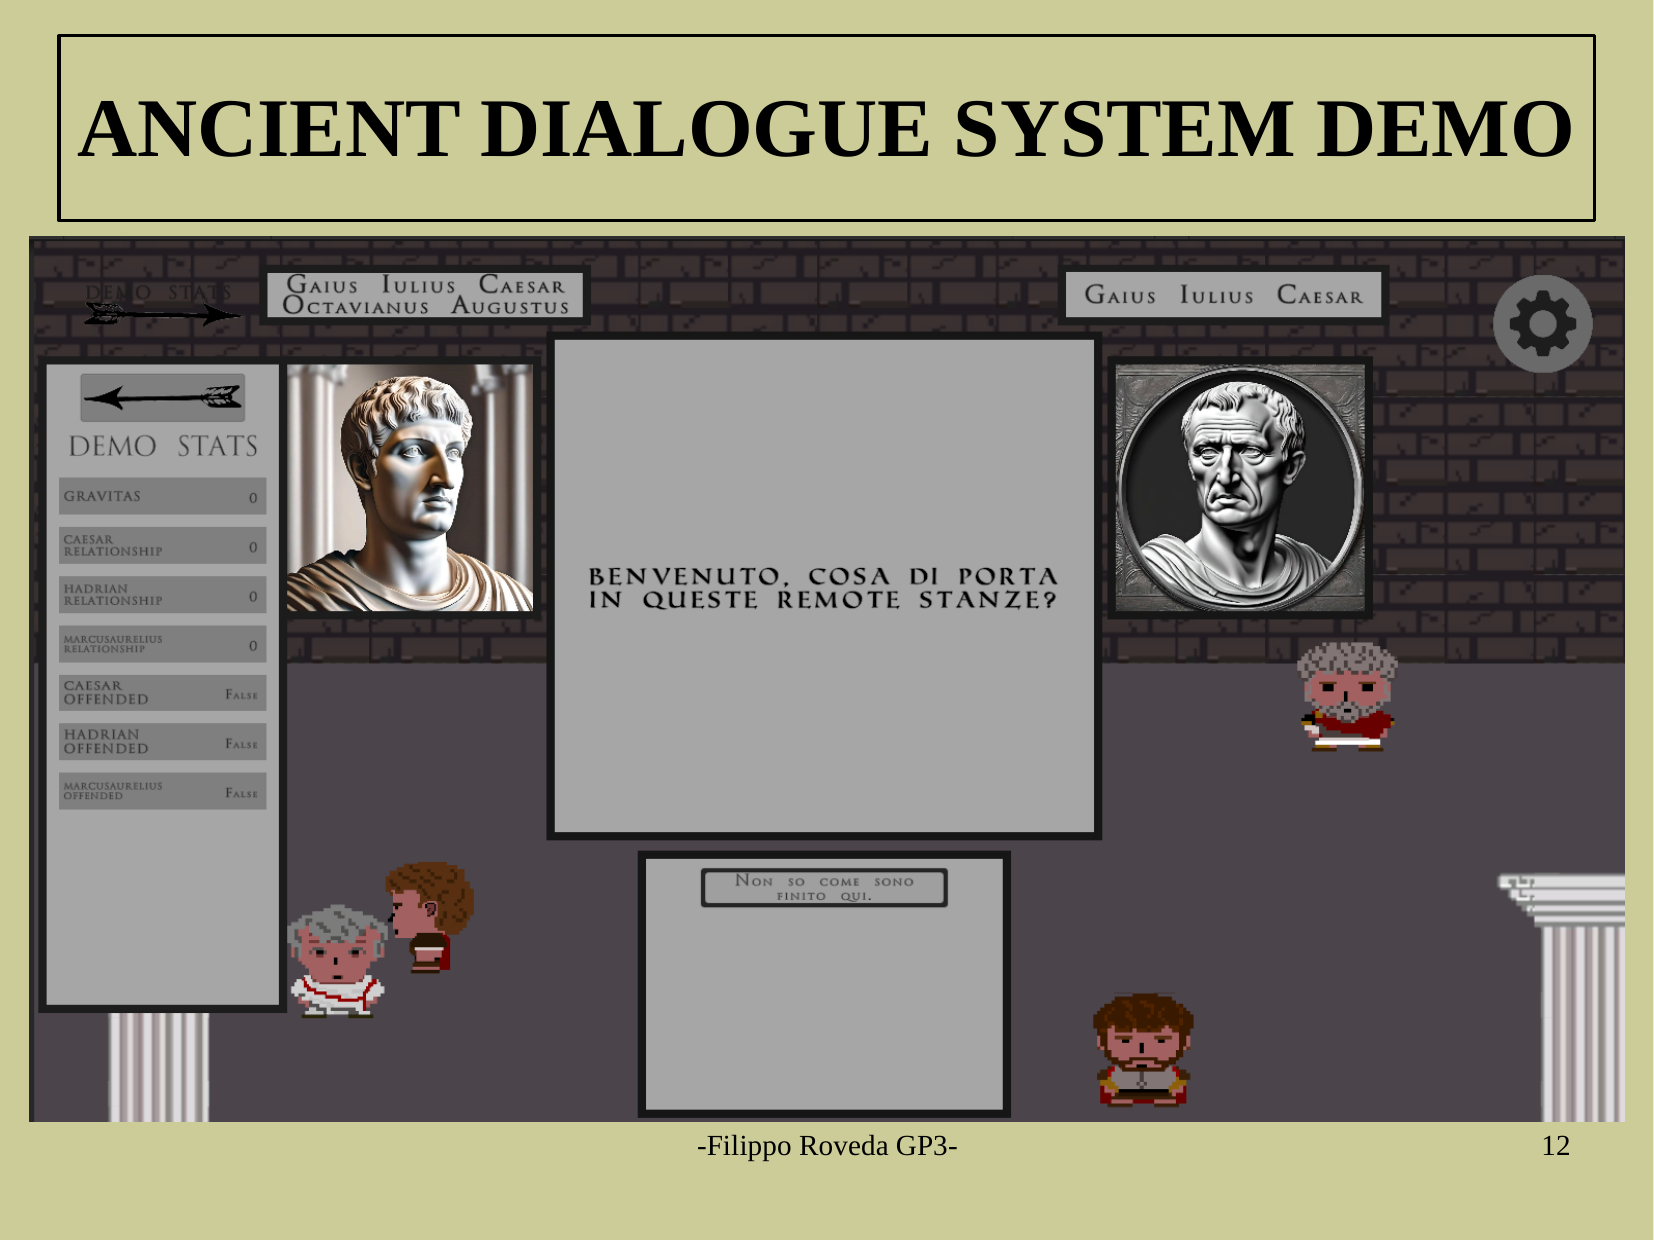

# ANCIENT DIALOGUE SYSTEM DEMO
-Filippo Roveda GP3-
12